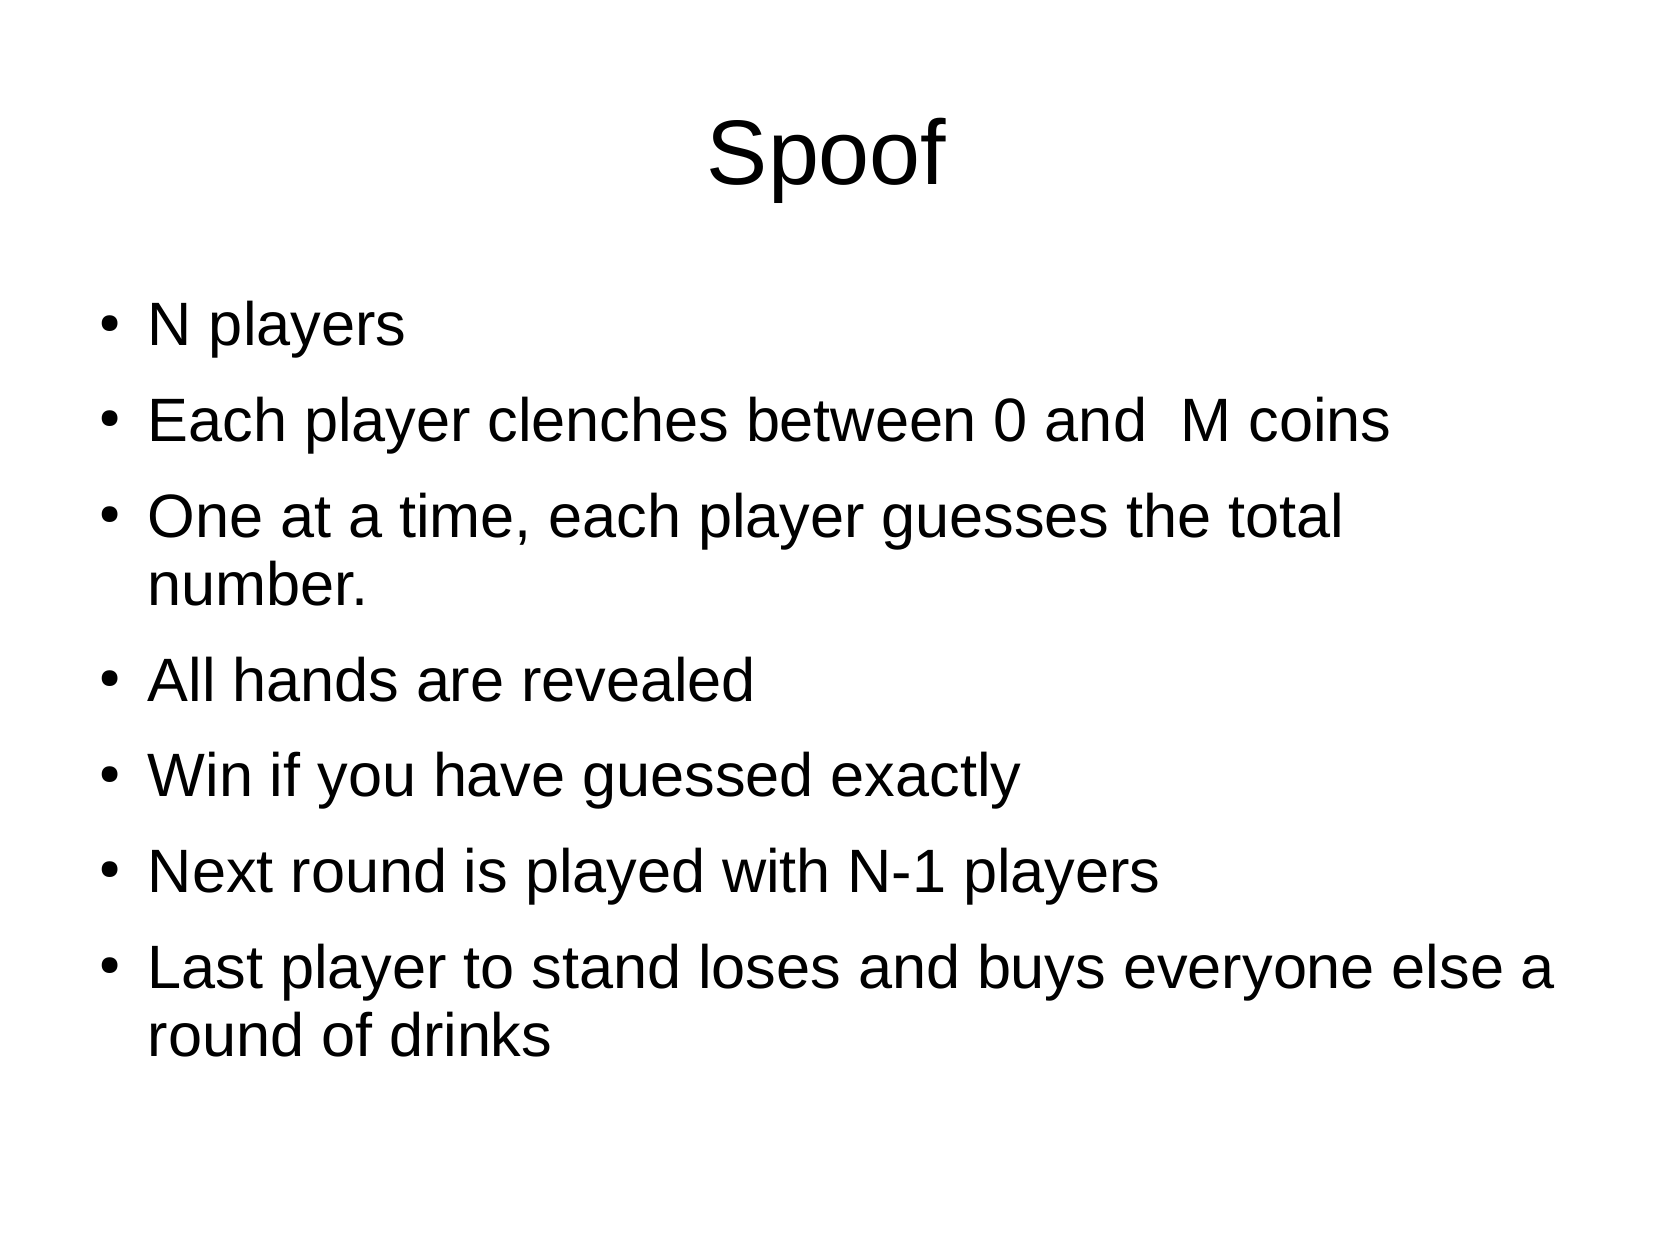

# Spoof
N players
Each player clenches between 0 and M coins
One at a time, each player guesses the total number.
All hands are revealed
Win if you have guessed exactly
Next round is played with N-1 players
Last player to stand loses and buys everyone else a round of drinks